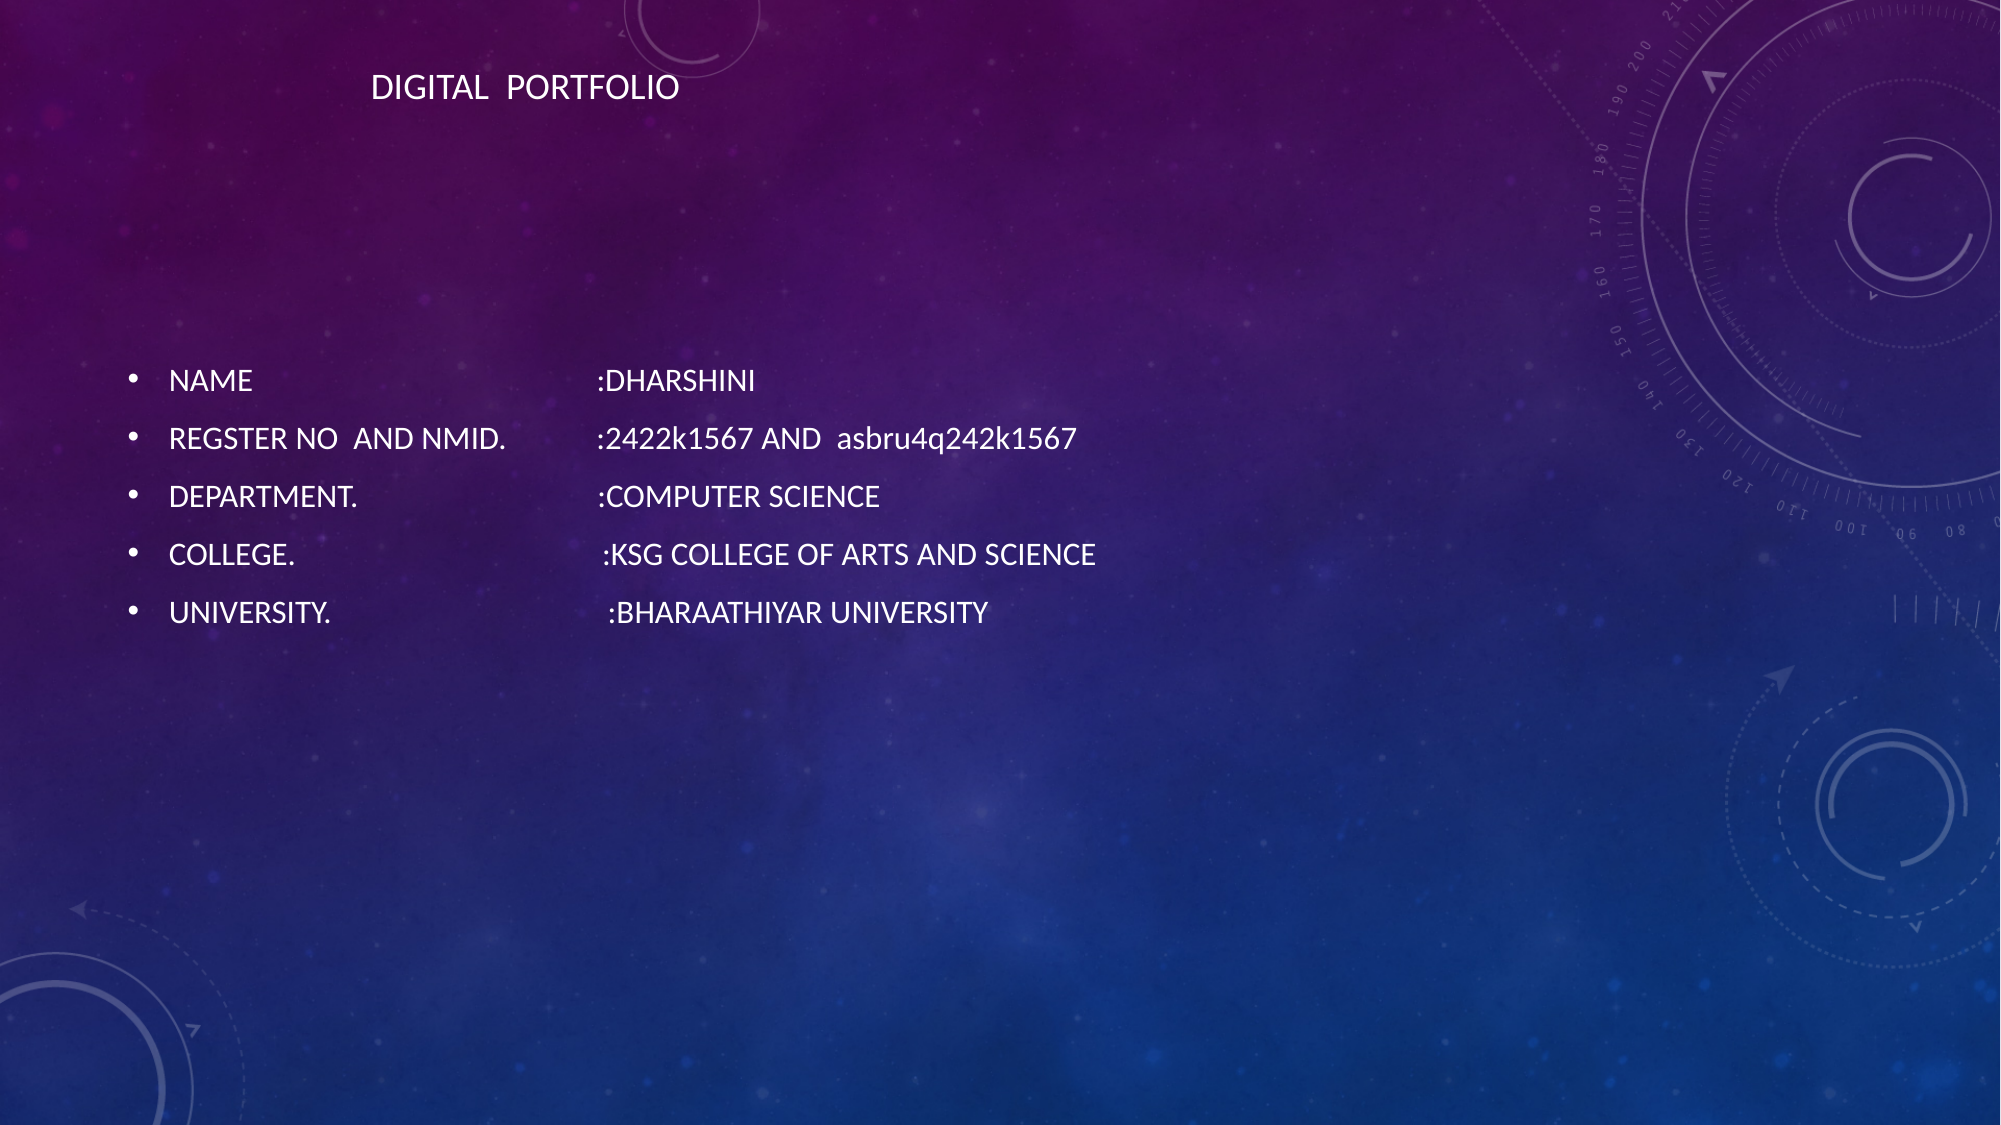

DIGITAL PORTFOLIO
# NAME :DHARSHINI
REGSTER NO AND NMID. :2422k1567 AND asbru4q242k1567
DEPARTMENT. :COMPUTER SCIENCE
COLLEGE. :KSG COLLEGE OF ARTS AND SCIENCE
UNIVERSITY. :BHARAATHIYAR UNIVERSITY